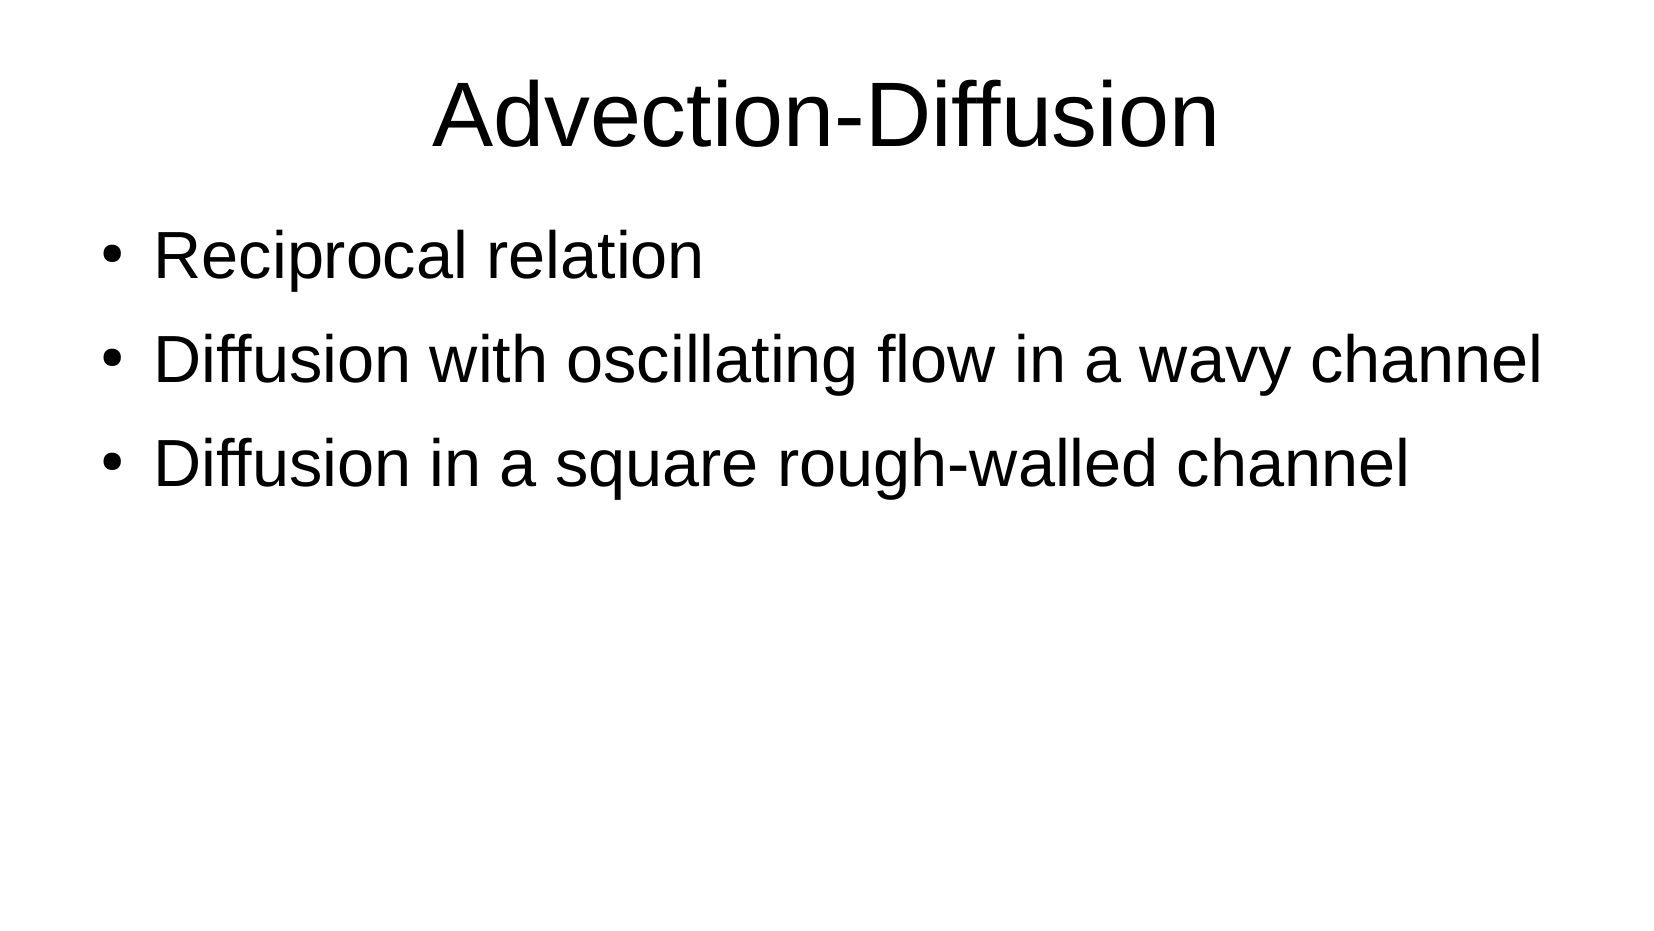

# Advection-Diffusion
Reciprocal relation
Diffusion with oscillating flow in a wavy channel
Diffusion in a square rough-walled channel